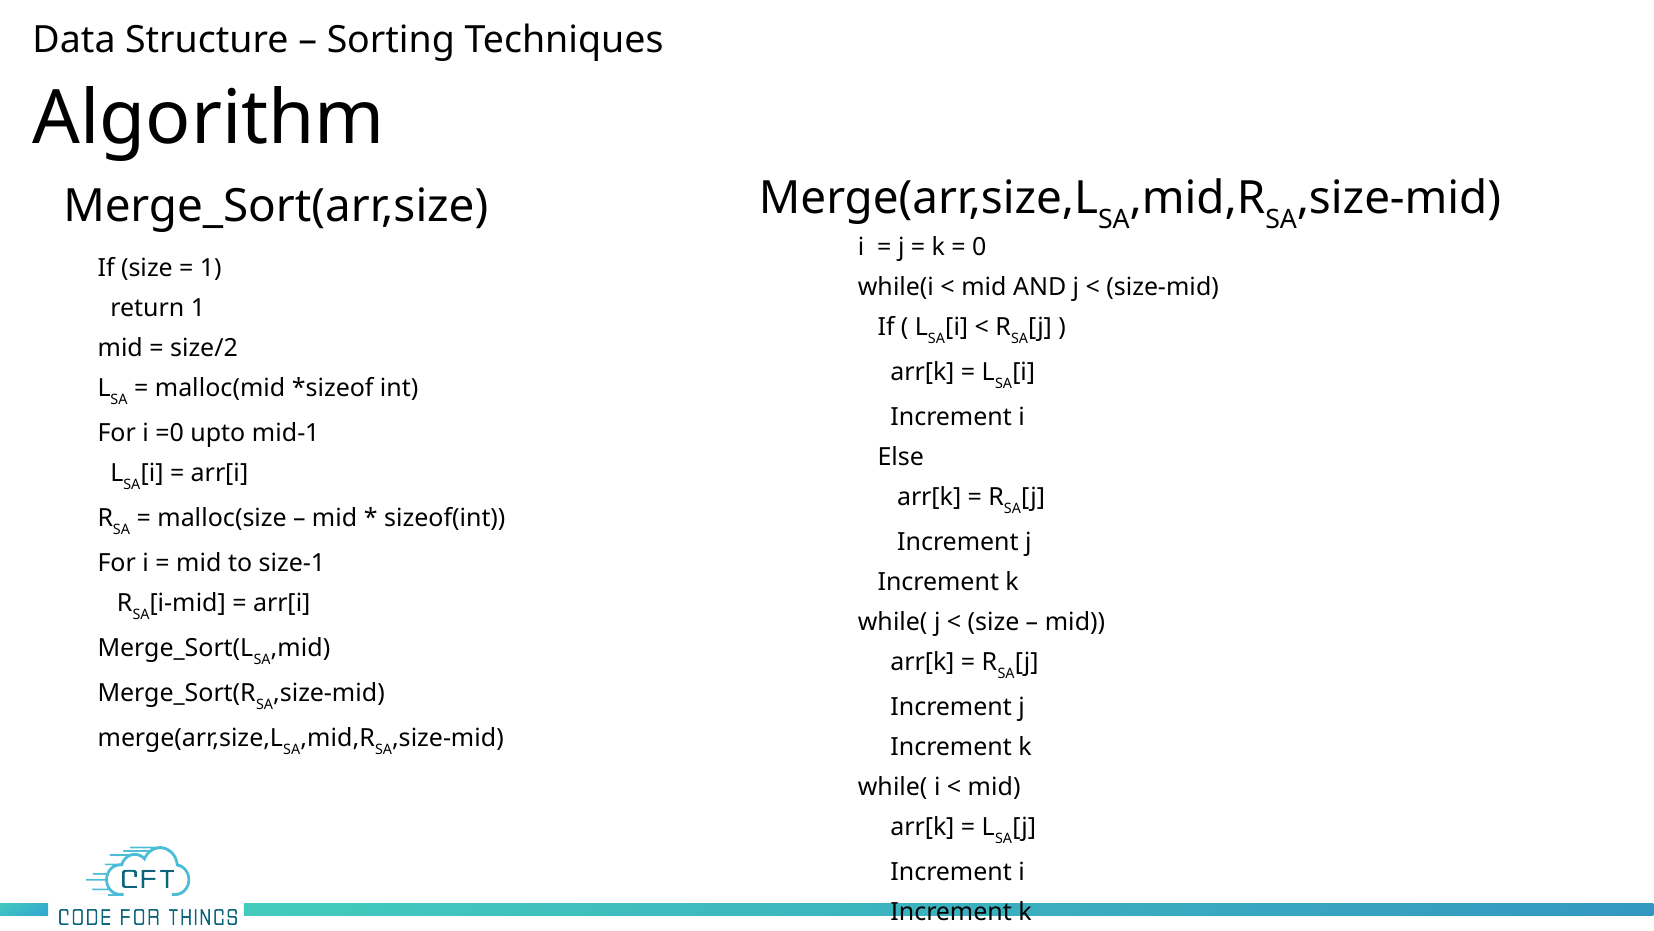

# Data Structure – Sorting Techniques Algorithm
Merge(arr,size,LSA,mid,RSA,size-mid)
Merge_Sort(arr,size)
i = j = k = 0
while(i < mid AND j < (size-mid)
 If ( LSA[i] < RSA[j] )
 arr[k] = LSA[i]
 Increment i
 Else
 arr[k] = RSA[j]
 Increment j
 Increment k
while( j < (size – mid))
 arr[k] = RSA[j]
 Increment j
 Increment k
while( i < mid)
 arr[k] = LSA[j]
 Increment i
 Increment k
If (size = 1)
 return 1
mid = size/2
LSA = malloc(mid *sizeof int)
For i =0 upto mid-1
 LSA[i] = arr[i]
RSA = malloc(size – mid * sizeof(int))
For i = mid to size-1
 RSA[i-mid] = arr[i]
Merge_Sort(LSA,mid)
Merge_Sort(RSA,size-mid)
merge(arr,size,LSA,mid,RSA,size-mid)